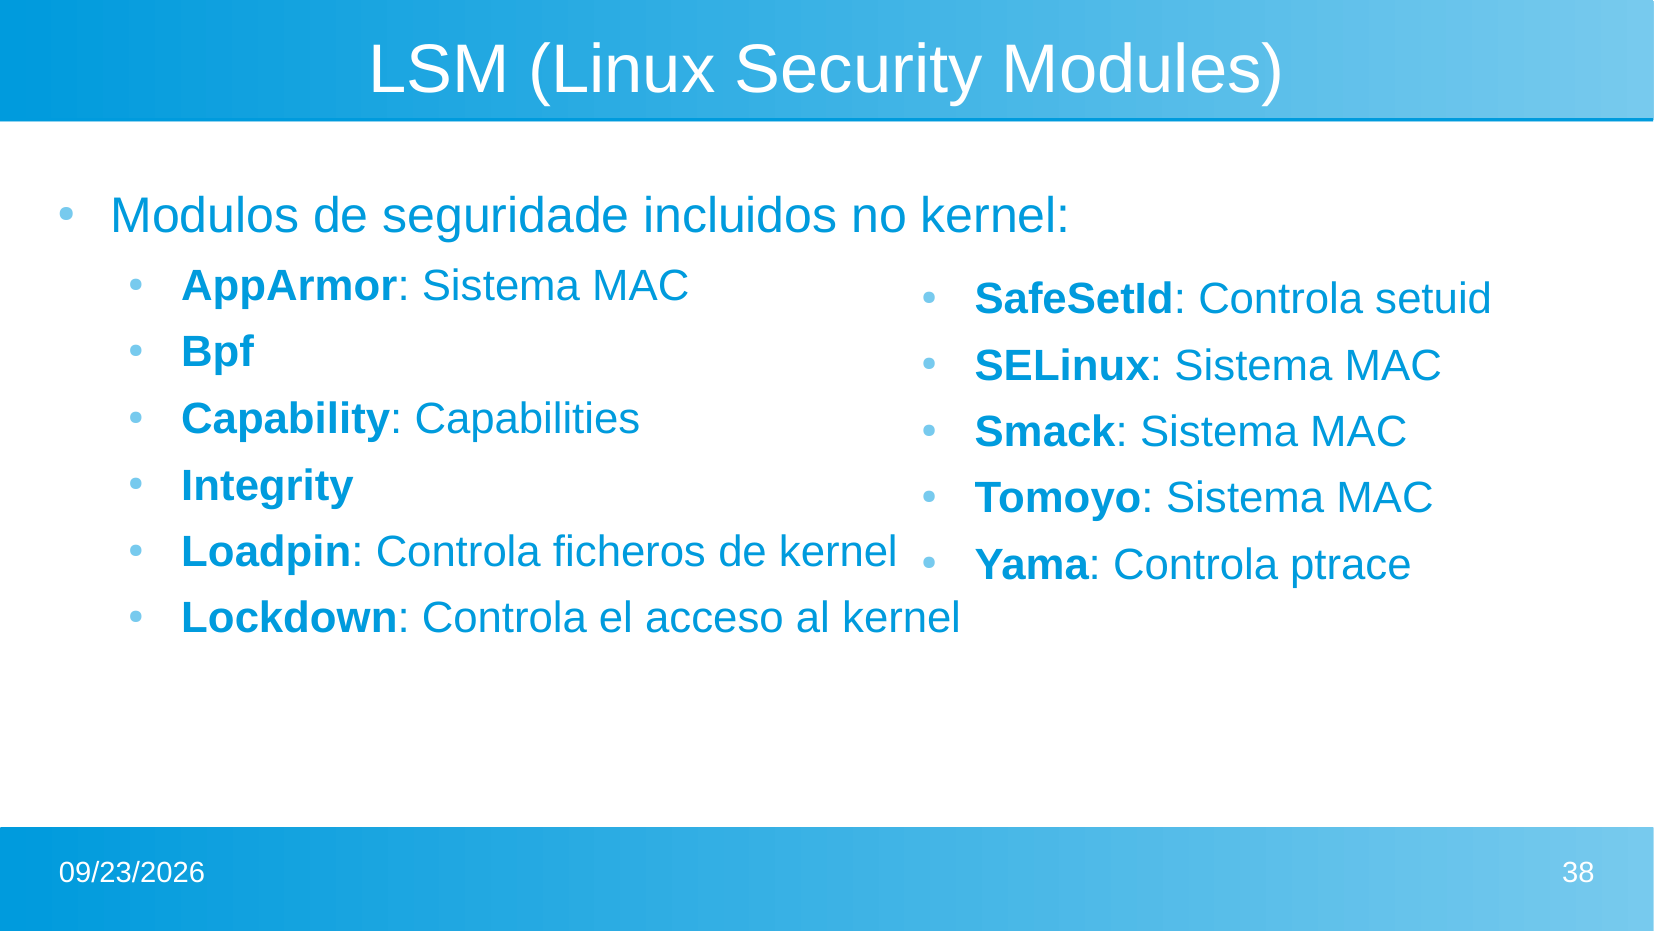

# LSM (Linux Security Modules)
Modulos de seguridade incluidos no kernel:
AppArmor: Sistema MAC
Bpf
Capability: Capabilities
Integrity
Loadpin: Controla ficheros de kernel
Lockdown: Controla el acceso al kernel
SafeSetId: Controla setuid
SELinux: Sistema MAC
Smack: Sistema MAC
Tomoyo: Sistema MAC
Yama: Controla ptrace
38